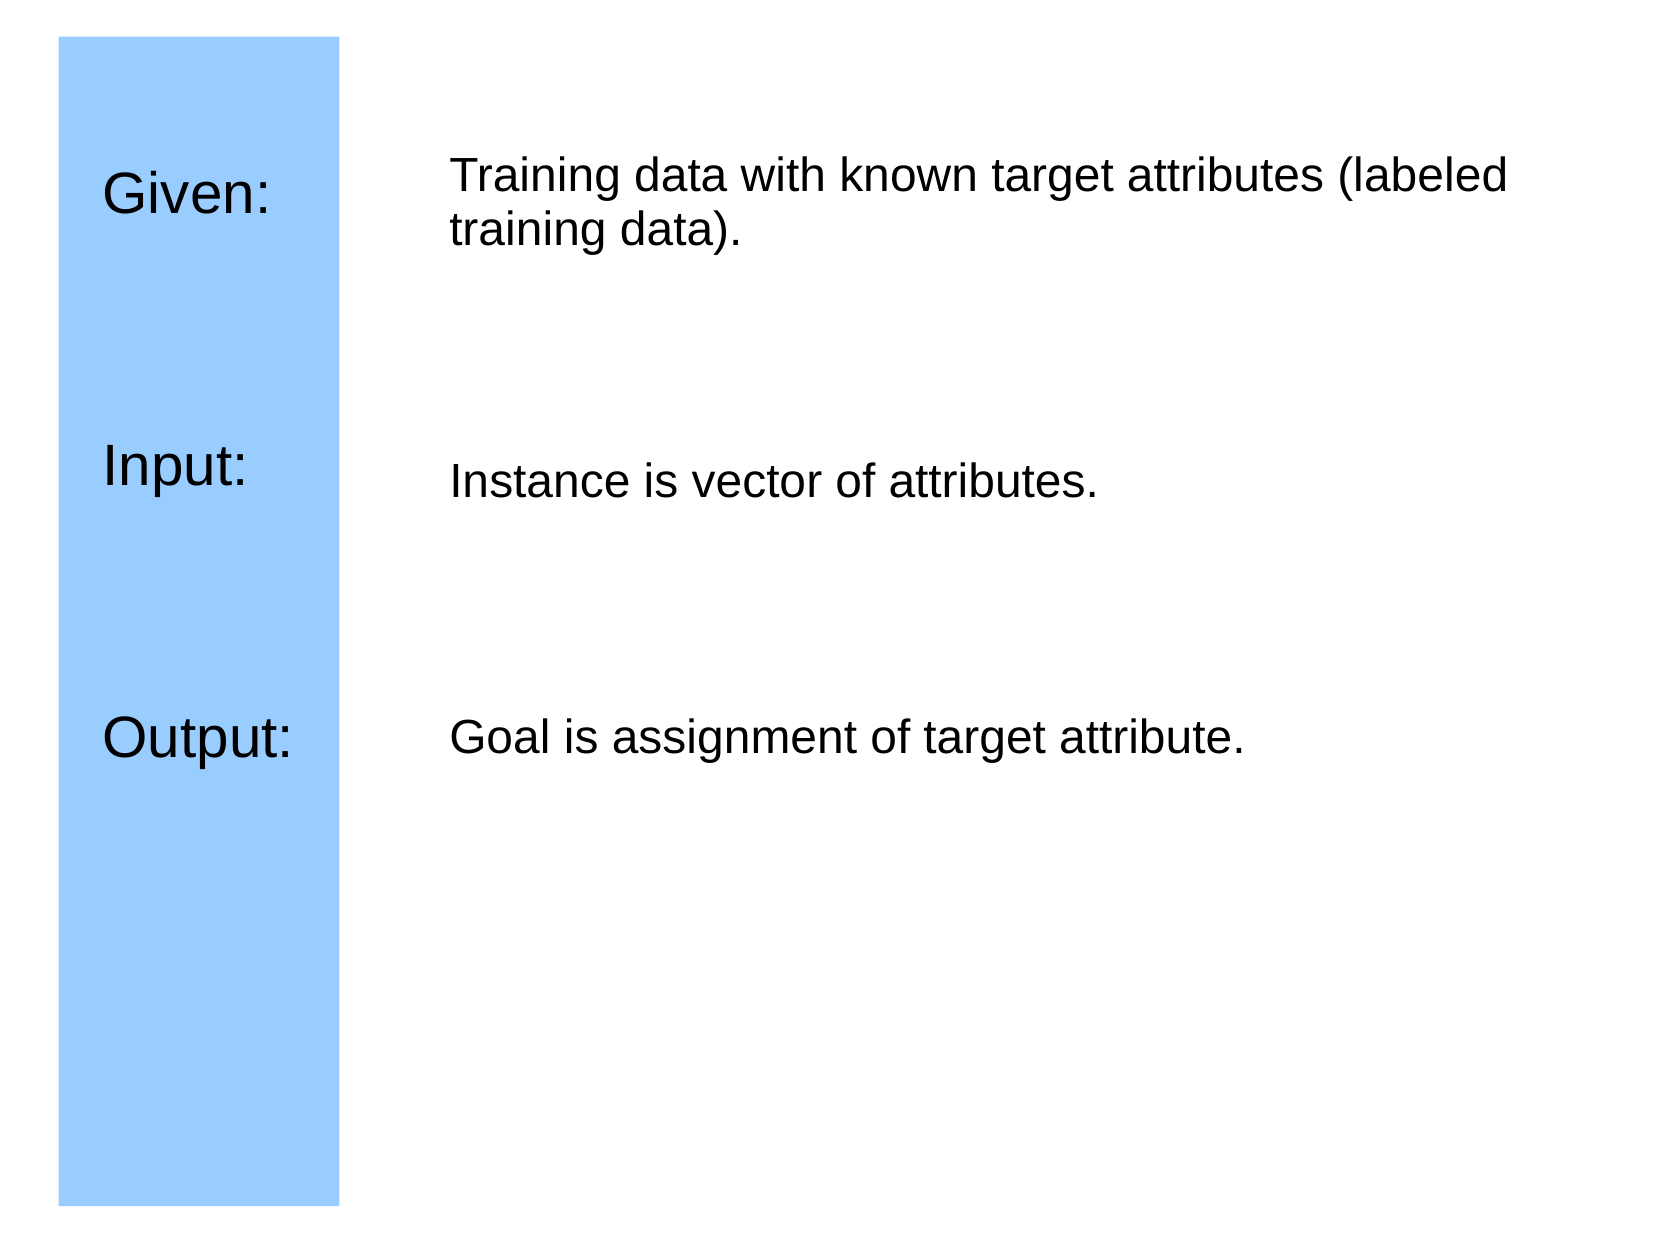

Training data with known target attributes (labeled
training data).
Given:
Input:
Instance is vector of attributes.
Output:
Goal is assignment of target attribute.